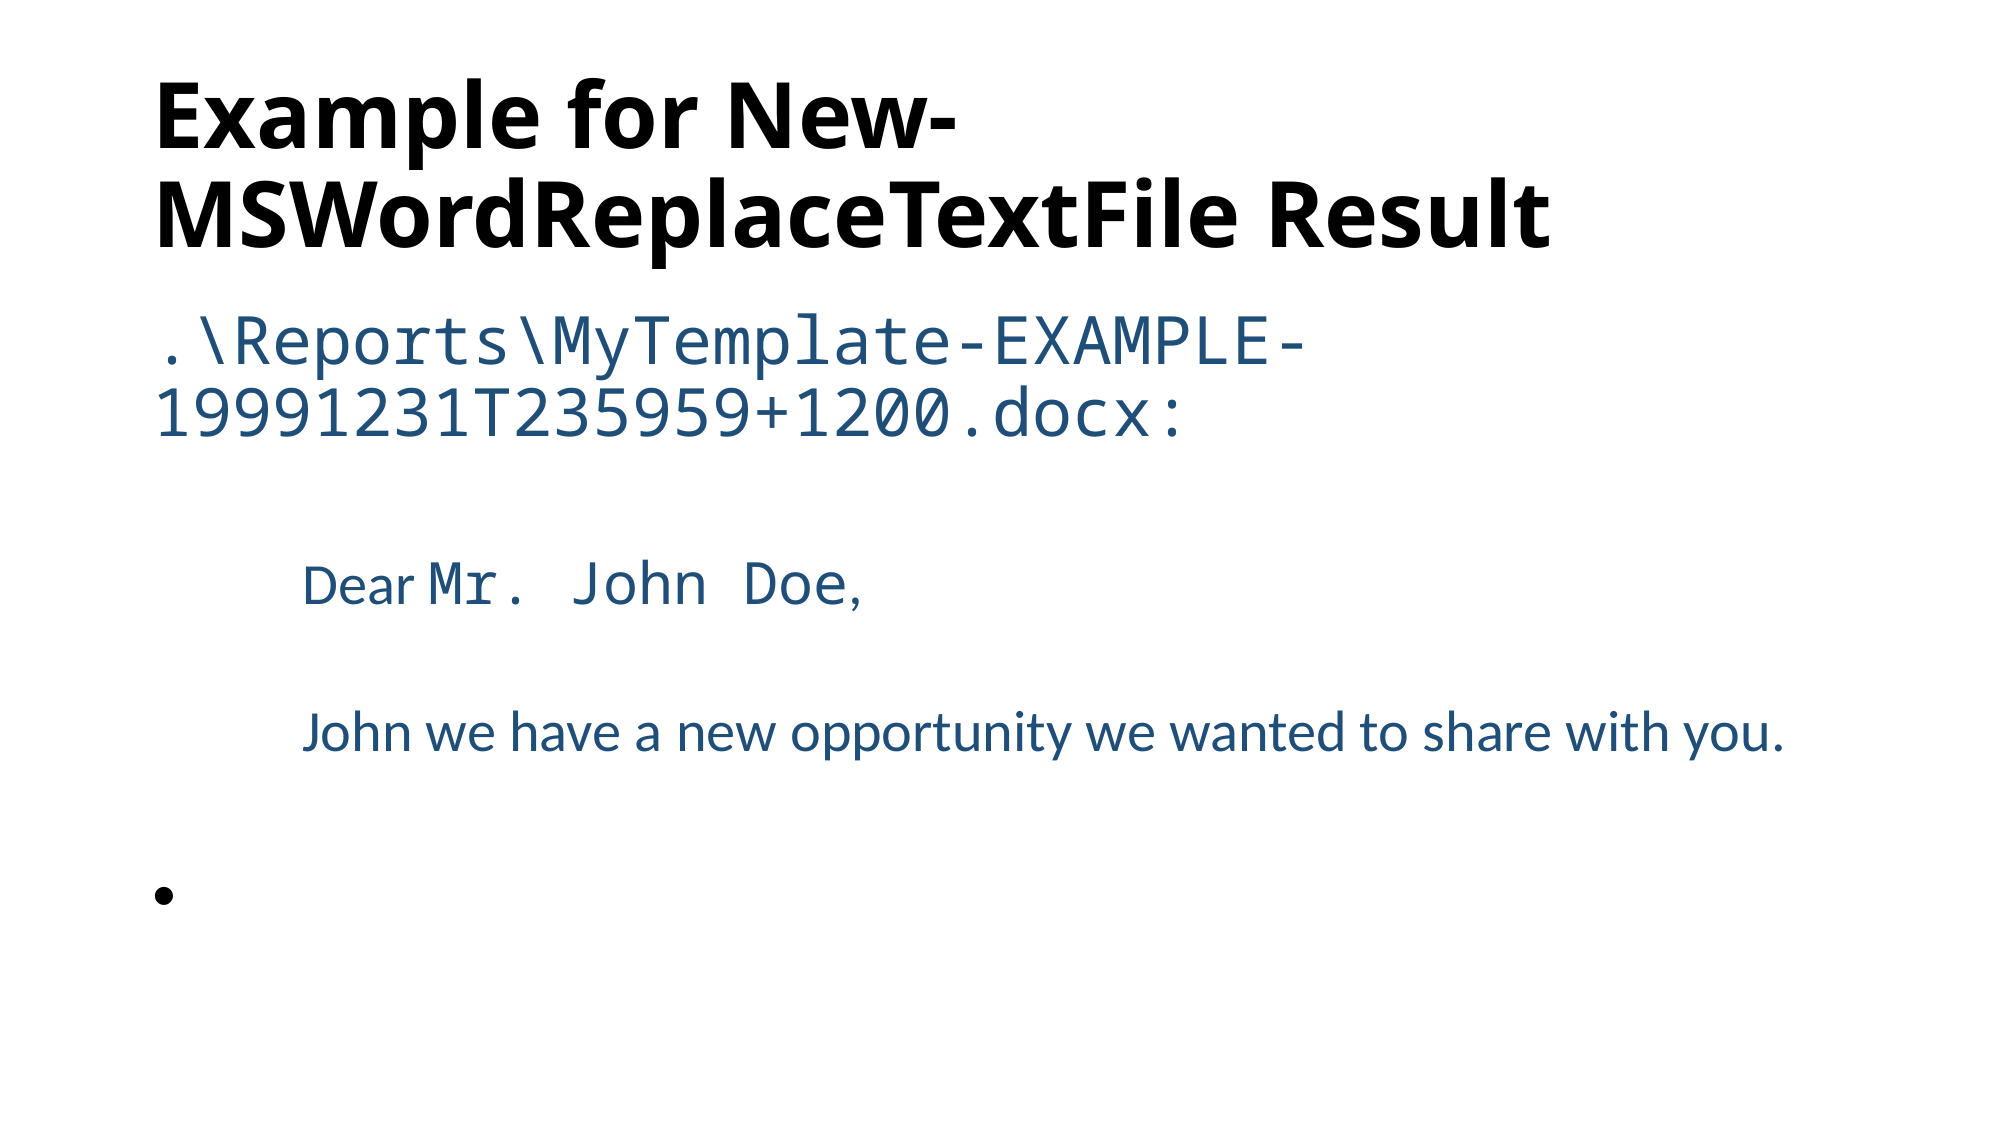

# Example for New-MSWordReplaceTextFile Result
.\Reports\MyTemplate-EXAMPLE-19991231T235959+1200.docx:
Dear Mr. John Doe,
John we have a new opportunity we wanted to share with you.